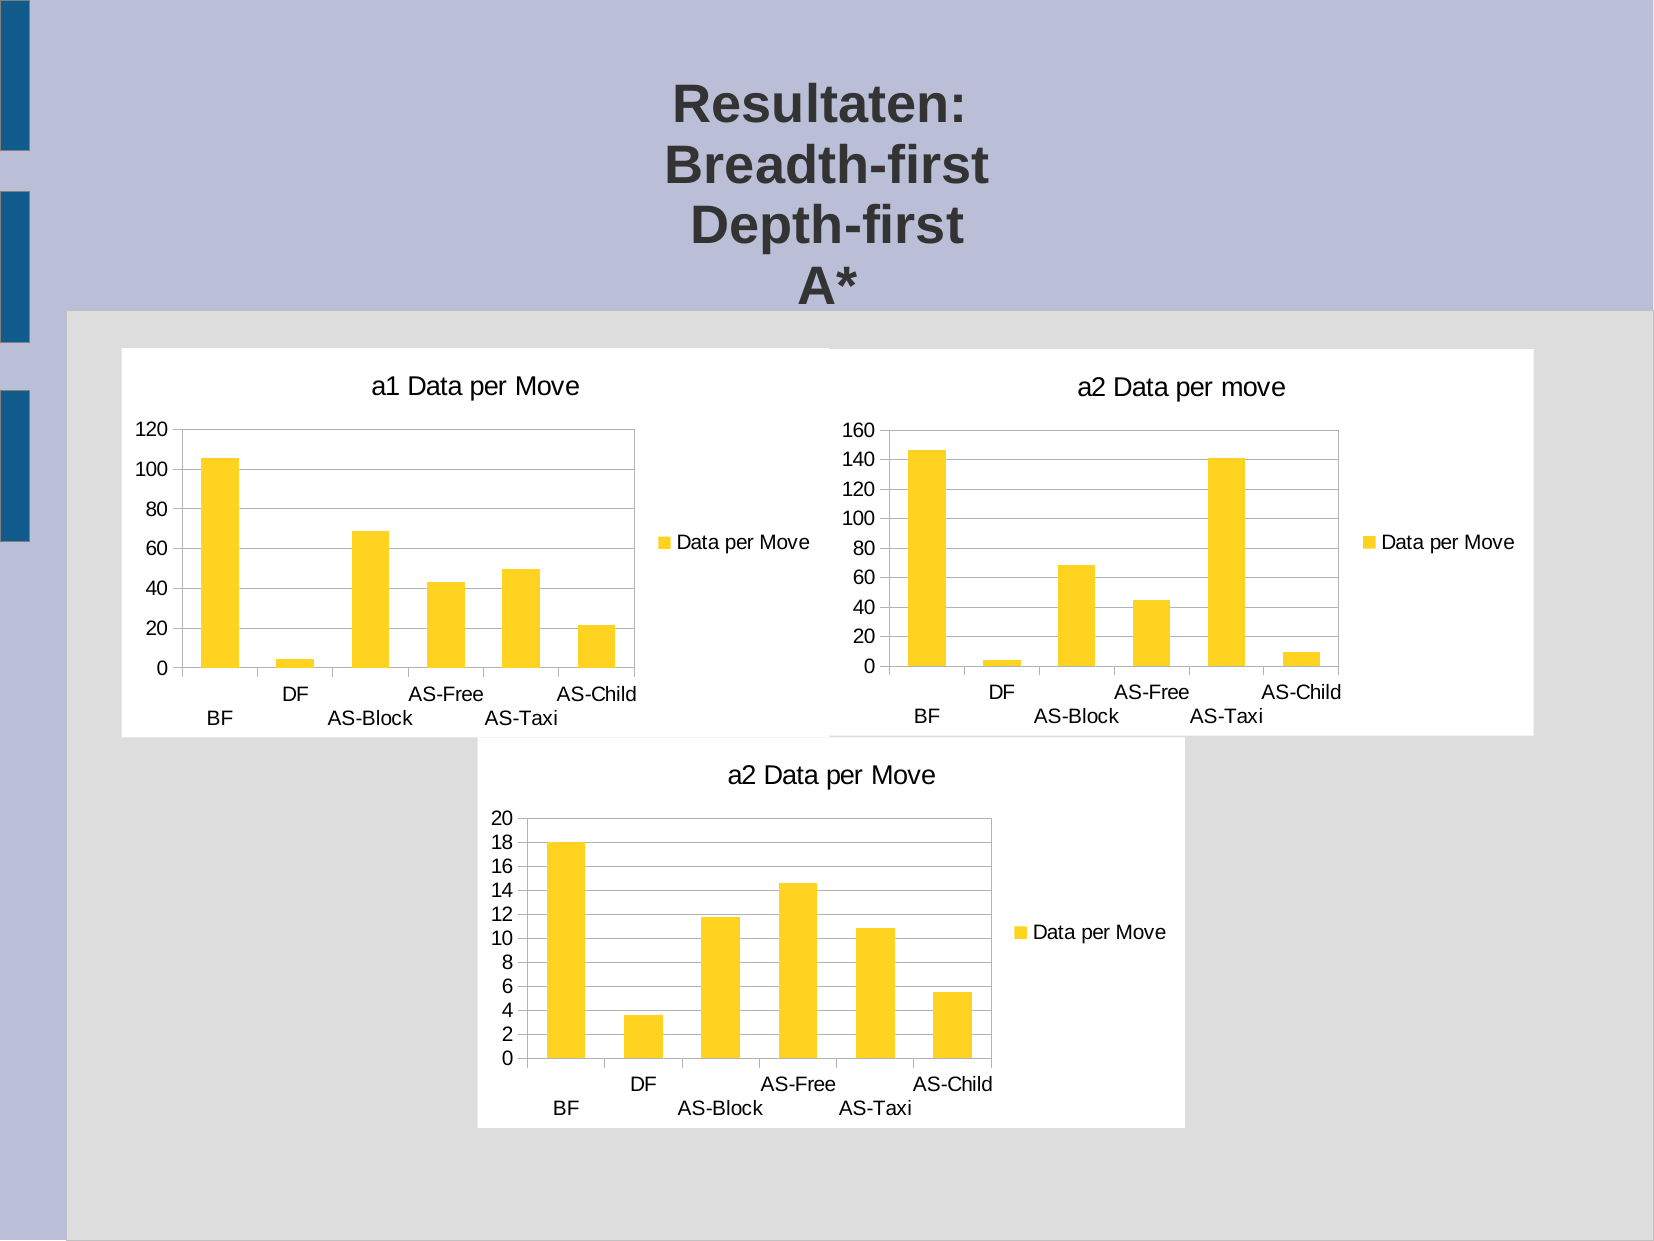

# Resultaten: Breadth-first Depth-first A*
### Chart: a1 Data per Move
| Category | Data per Move |
|---|---|
| BF | 105.44578313253 |
| DF | 4.64829545454546 |
| AS-Block | 69.0438596491228 |
| AS-Free | 43.3333333333333 |
| AS-Taxi | 49.8641975308642 |
| AS-Child | 21.330985915493 |
### Chart: a2 Data per move
| Category | Data per Move |
|---|---|
| BF | 146.586206896552 |
| DF | 3.78 |
| AS-Block | 68.3174603174603 |
| AS-Free | 44.5675675675676 |
| AS-Taxi | 141.507042253521 |
| AS-Child | 9.81707317073171 |
### Chart: a2 Data per Move
| Category | Data per Move |
|---|---|
| BF | 18.0571428571429 |
| DF | 3.63414634146341 |
| AS-Block | 11.7636363636364 |
| AS-Free | 14.6521739130435 |
| AS-Taxi | 10.8387096774194 |
| AS-Child | 5.51948051948052 |